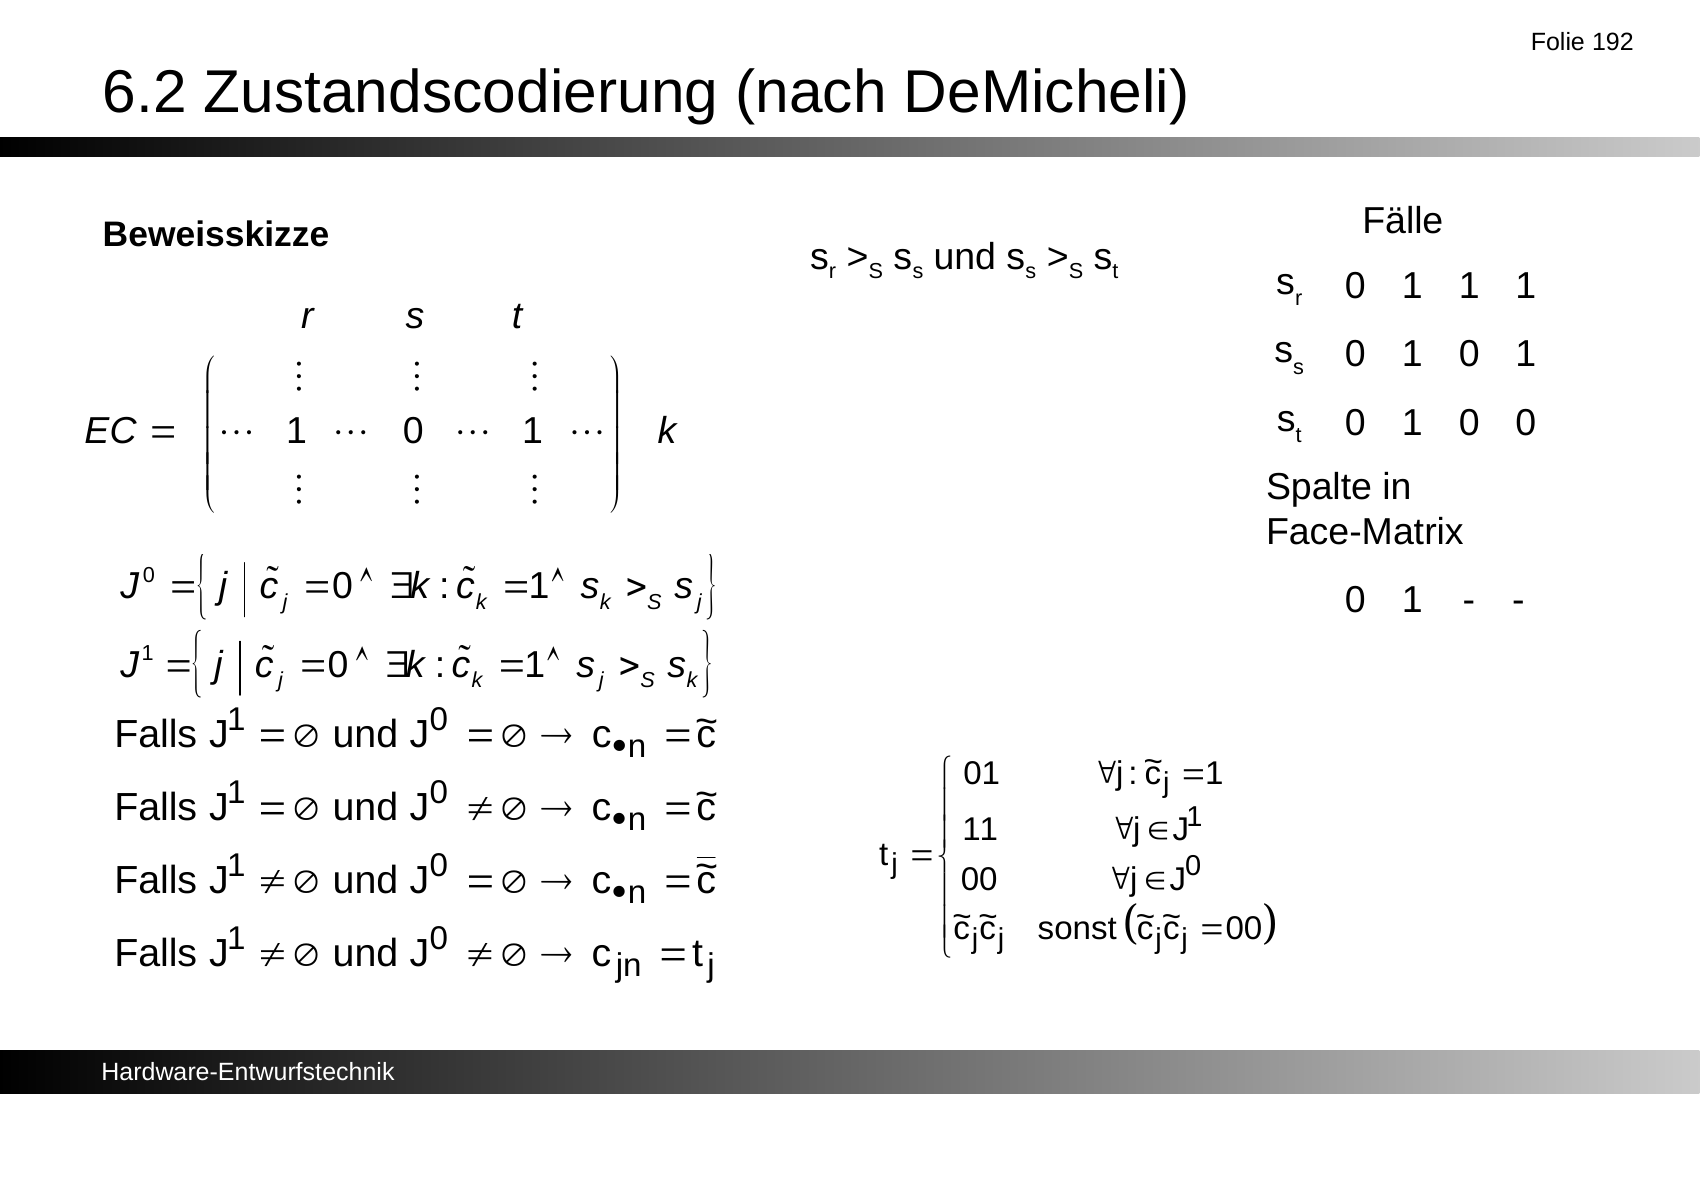

# 6.2 Zustandscodierung (nach DeMicheli)
| Fälle | | | | |
| --- | --- | --- | --- | --- |
| sr | 0 | 1 | 1 | 1 |
| ss | 0 | 1 | 0 | 1 |
| st | 0 | 1 | 0 | 0 |
| Spalte in Face-Matrix | | | | |
| | 0 | 1 | - | - |
Beweisskizze
sr >S ss und ss >S st